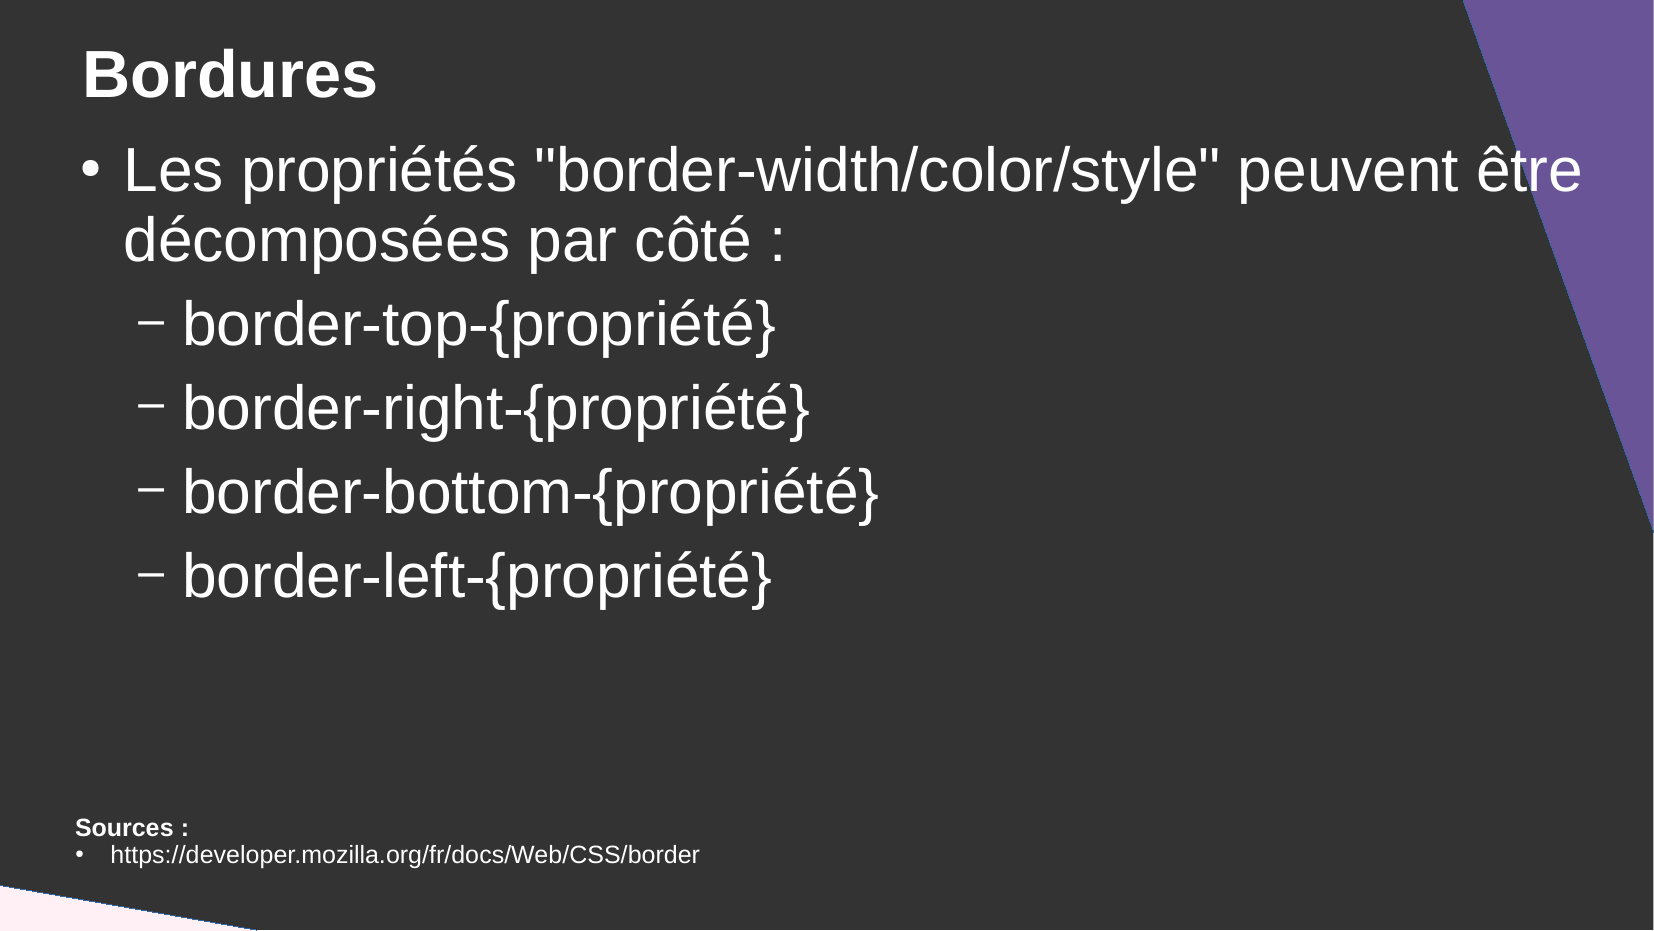

# Bordures
Les propriétés "border-width/color/style" peuvent être décomposées par côté :
border-top-{propriété}
border-right-{propriété}
border-bottom-{propriété}
border-left-{propriété}
Sources :
https://developer.mozilla.org/fr/docs/Web/CSS/border